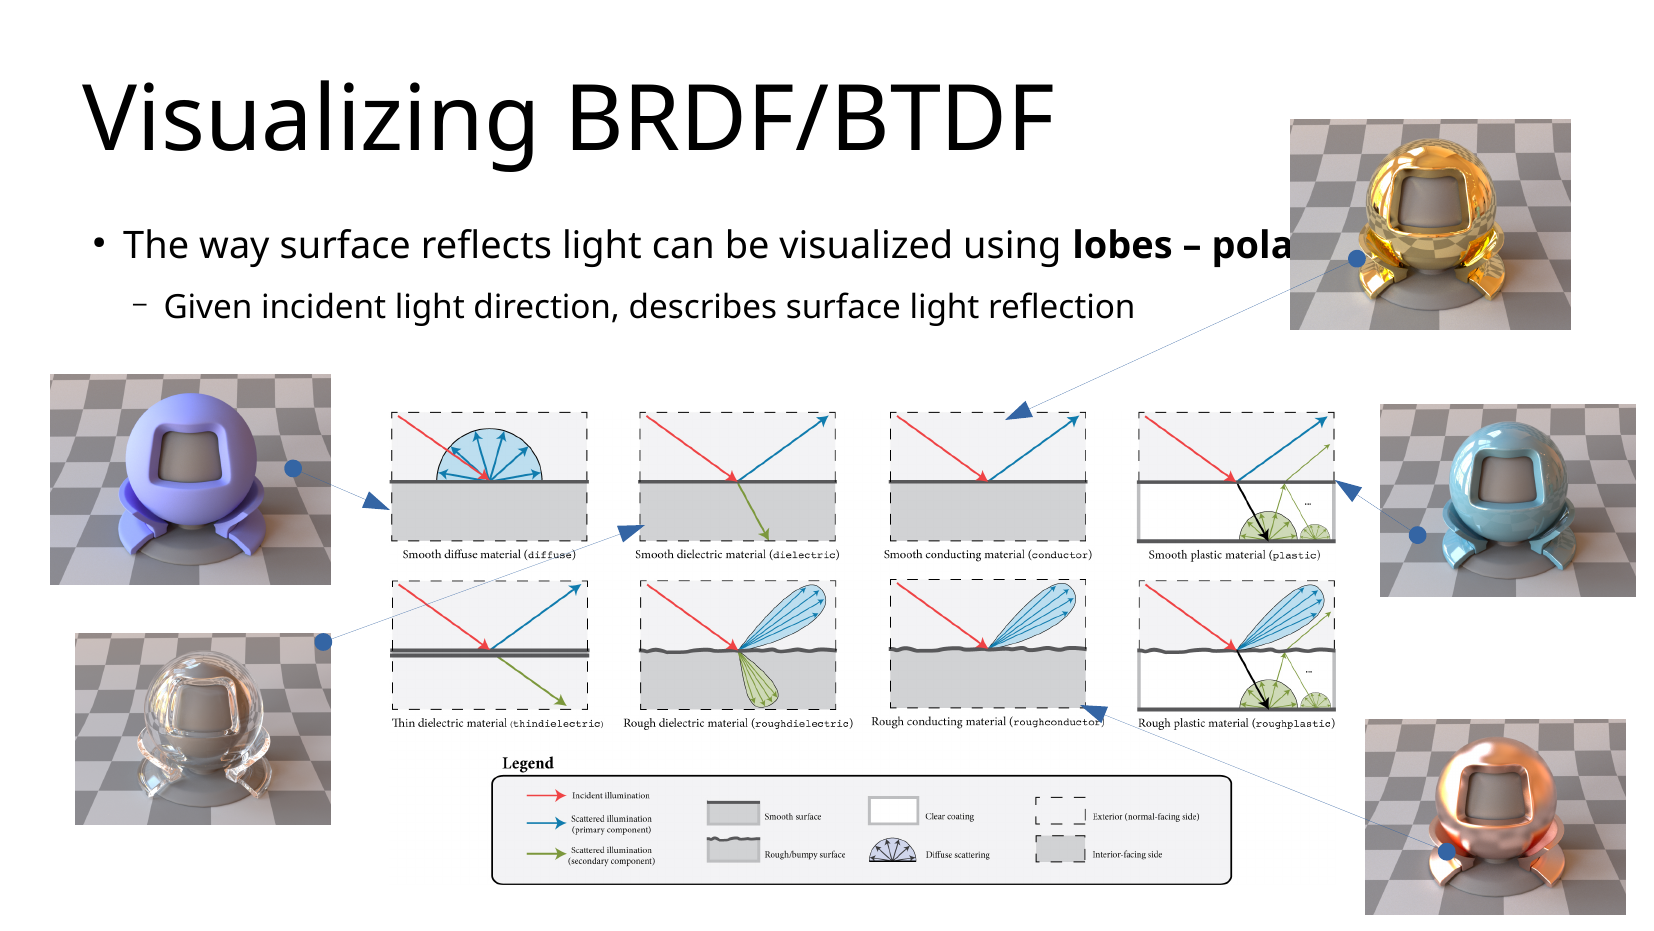

# Visualizing BRDF/BTDF
The way surface reflects light can be visualized using lobes – polar plot
Given incident light direction, describes surface light reflection
66